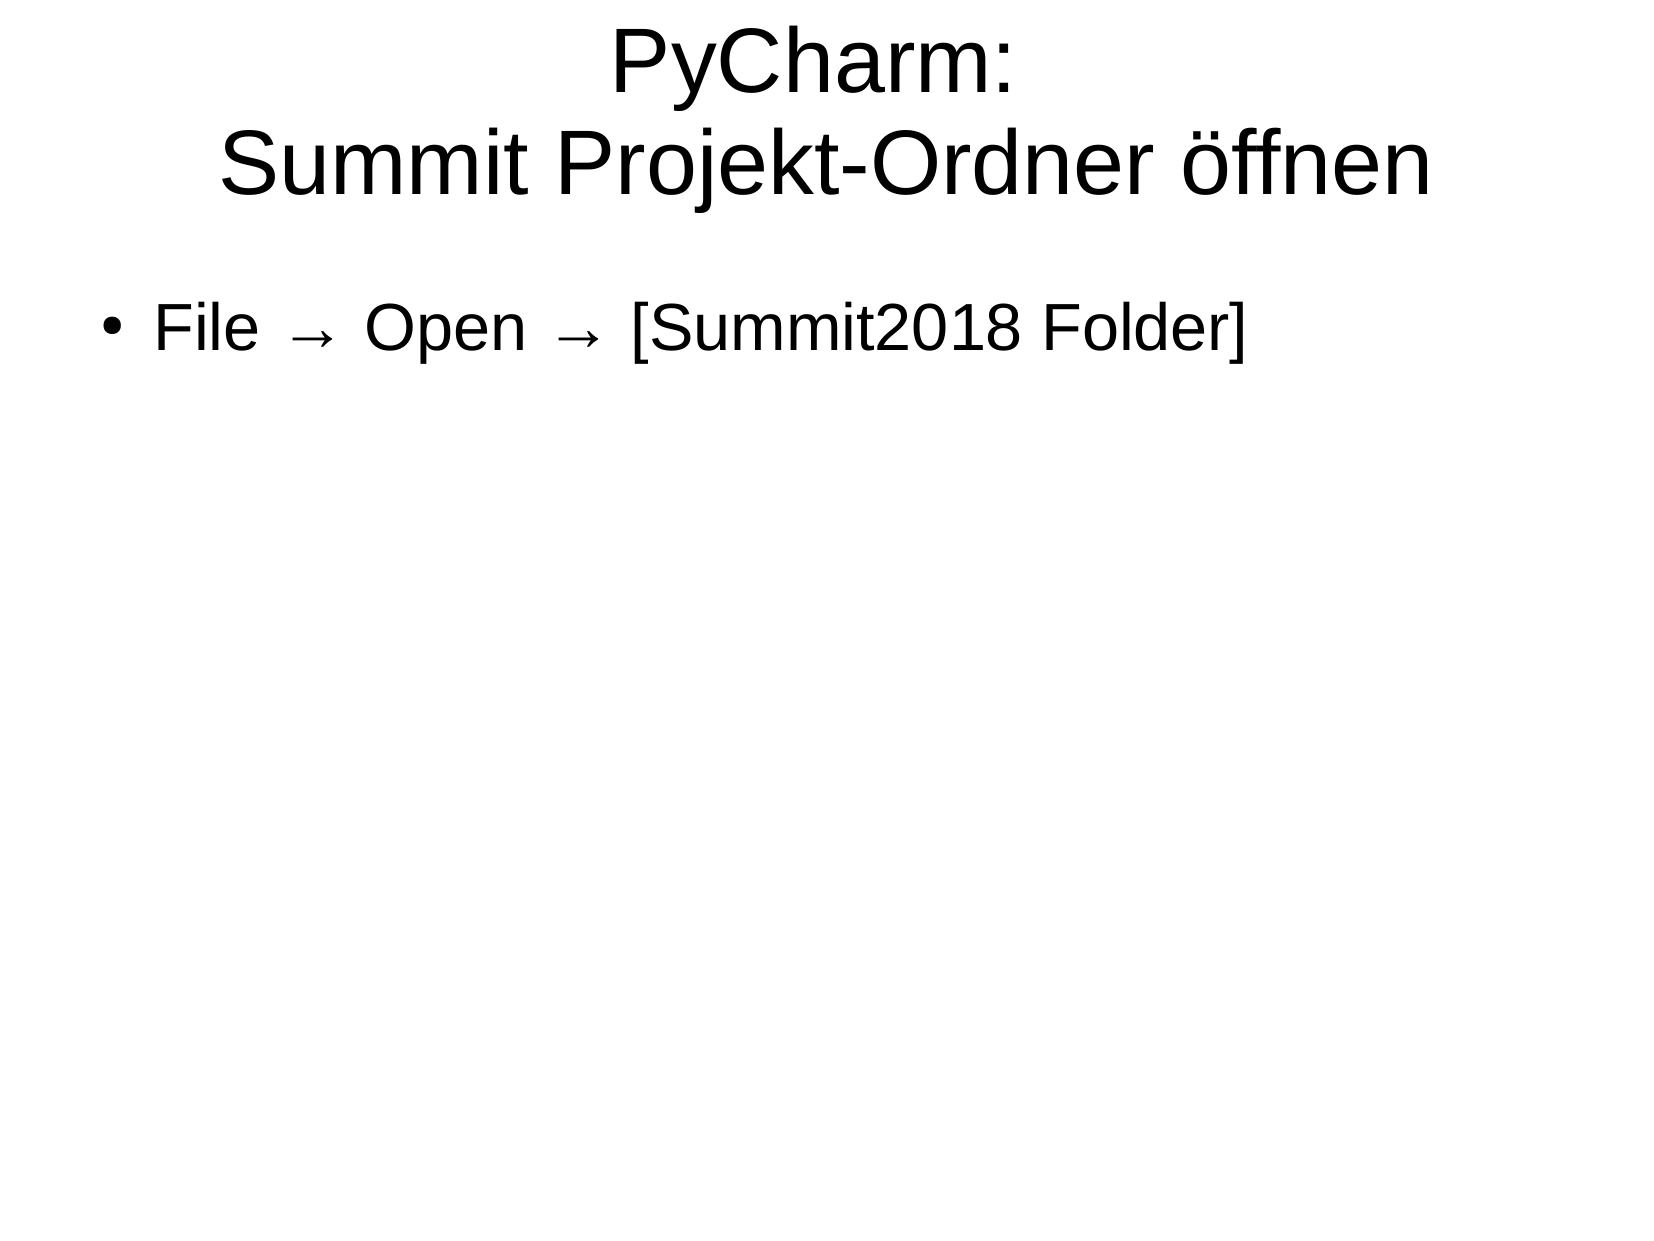

# PyCharm: Summit Projekt-Ordner öffnen
File → Open → [Summit2018 Folder]